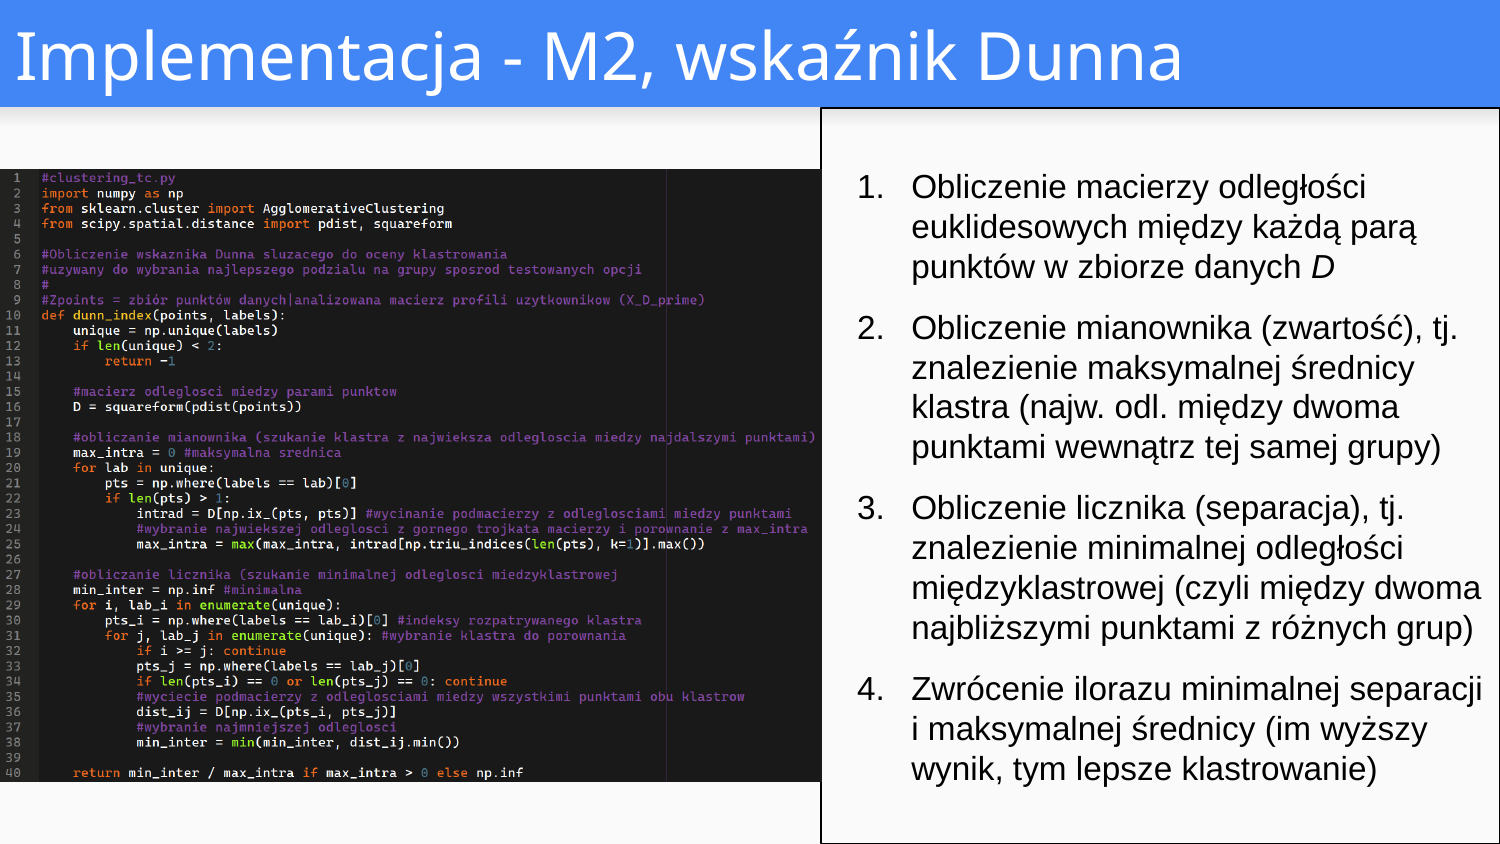

# Implementacja - M2, wskaźnik Dunna
Obliczenie macierzy odległości euklidesowych między każdą parą punktów w zbiorze danych D
Obliczenie mianownika (zwartość), tj. znalezienie maksymalnej średnicy klastra (najw. odl. między dwoma punktami wewnątrz tej samej grupy)
Obliczenie licznika (separacja), tj. znalezienie minimalnej odległości międzyklastrowej (czyli między dwoma najbliższymi punktami z różnych grup)
Zwrócenie ilorazu minimalnej separacji i maksymalnej średnicy (im wyższy wynik, tym lepsze klastrowanie)